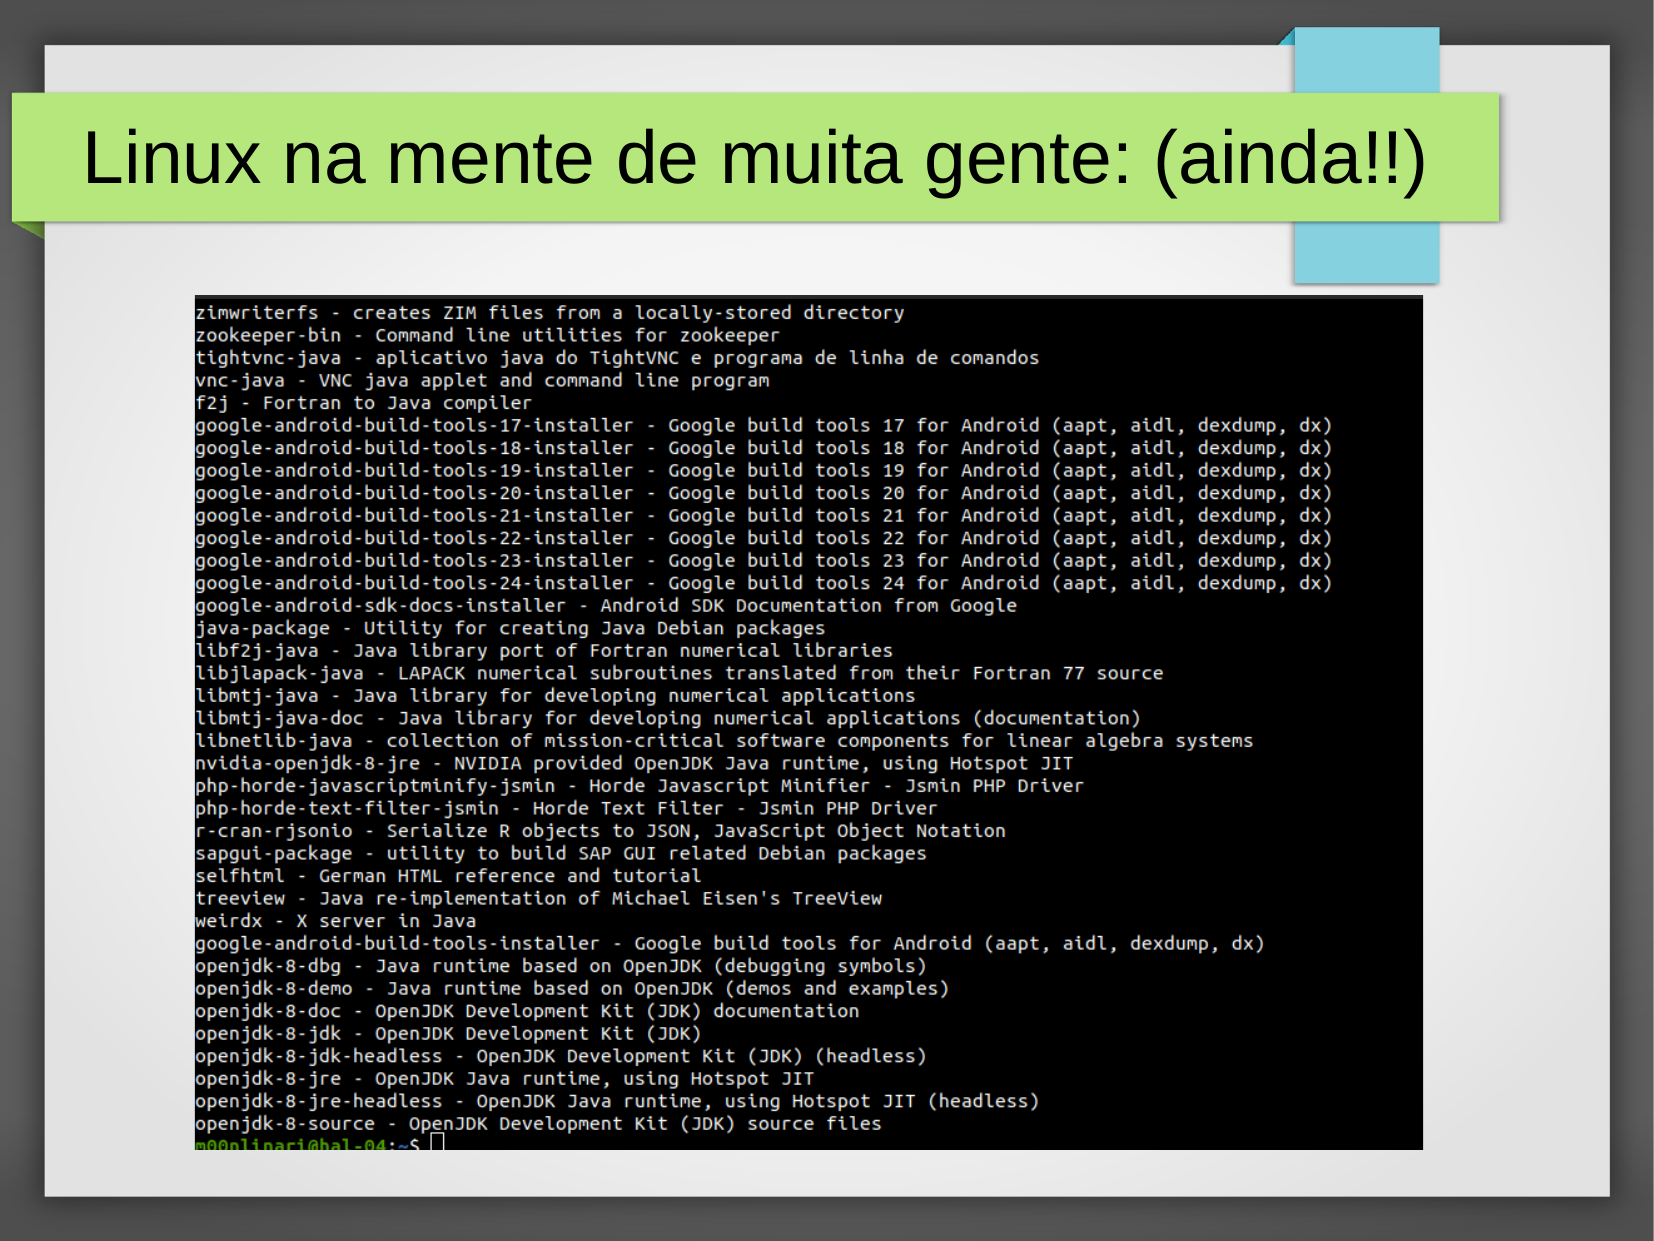

Linux na mente de muita gente: (ainda!!)